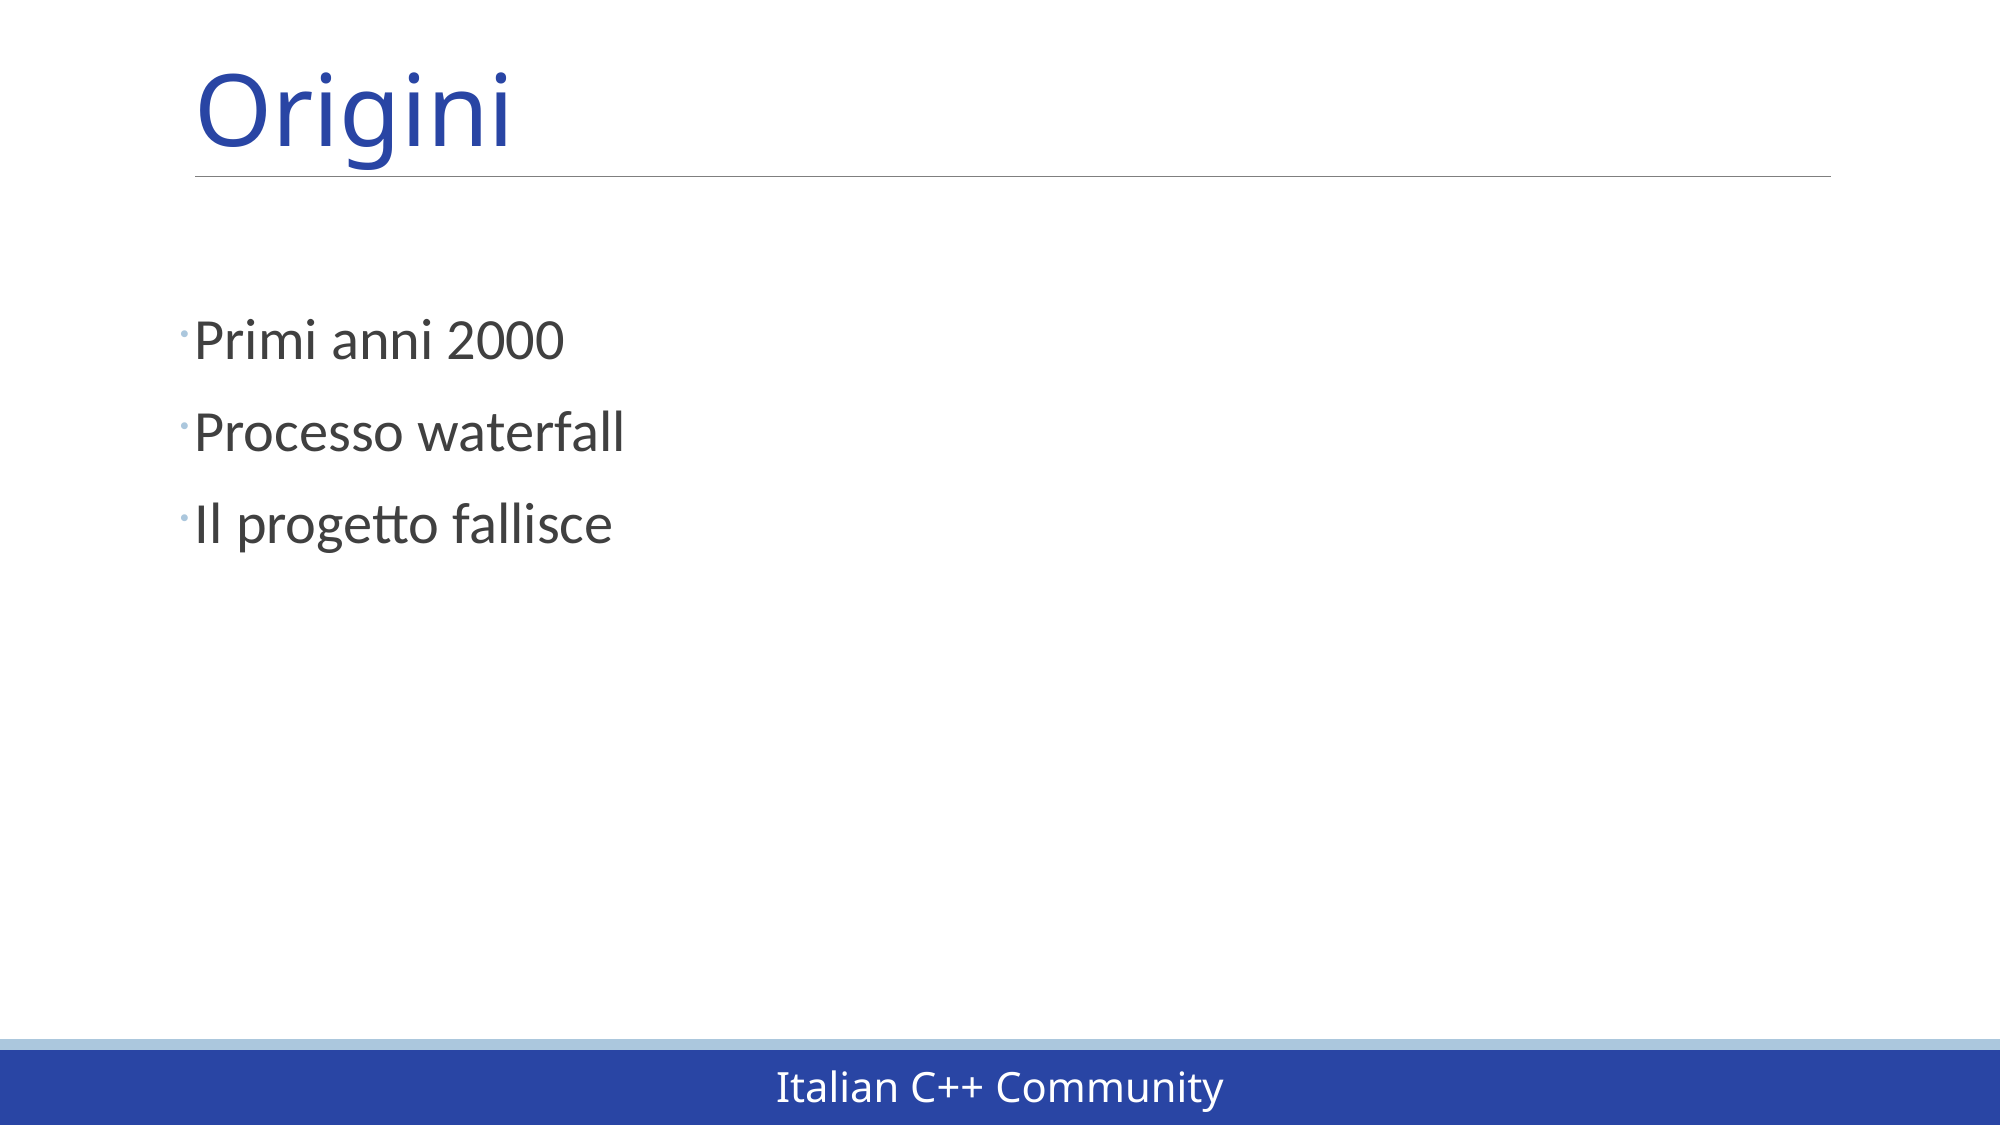

# Origini
Primi anni 2000
Processo waterfall
Il progetto fallisce